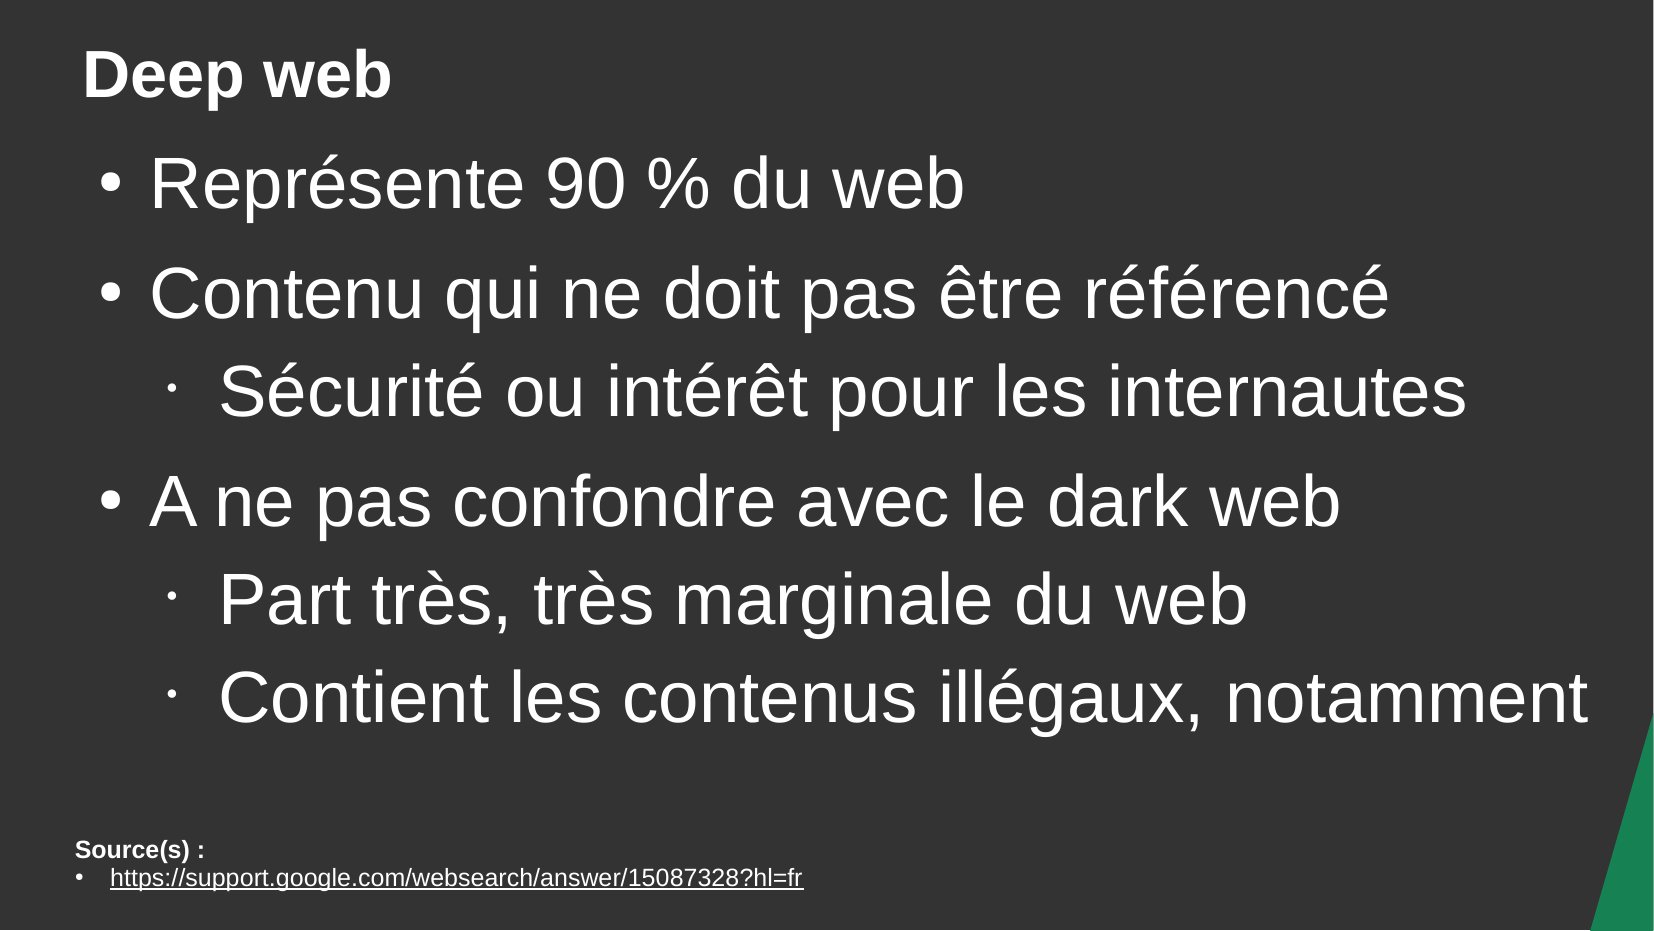

# Deep web
Représente 90 % du web
Contenu qui ne doit pas être référencé
Sécurité ou intérêt pour les internautes
A ne pas confondre avec le dark web
Part très, très marginale du web
Contient les contenus illégaux, notamment
Source(s) :
https://support.google.com/websearch/answer/15087328?hl=fr